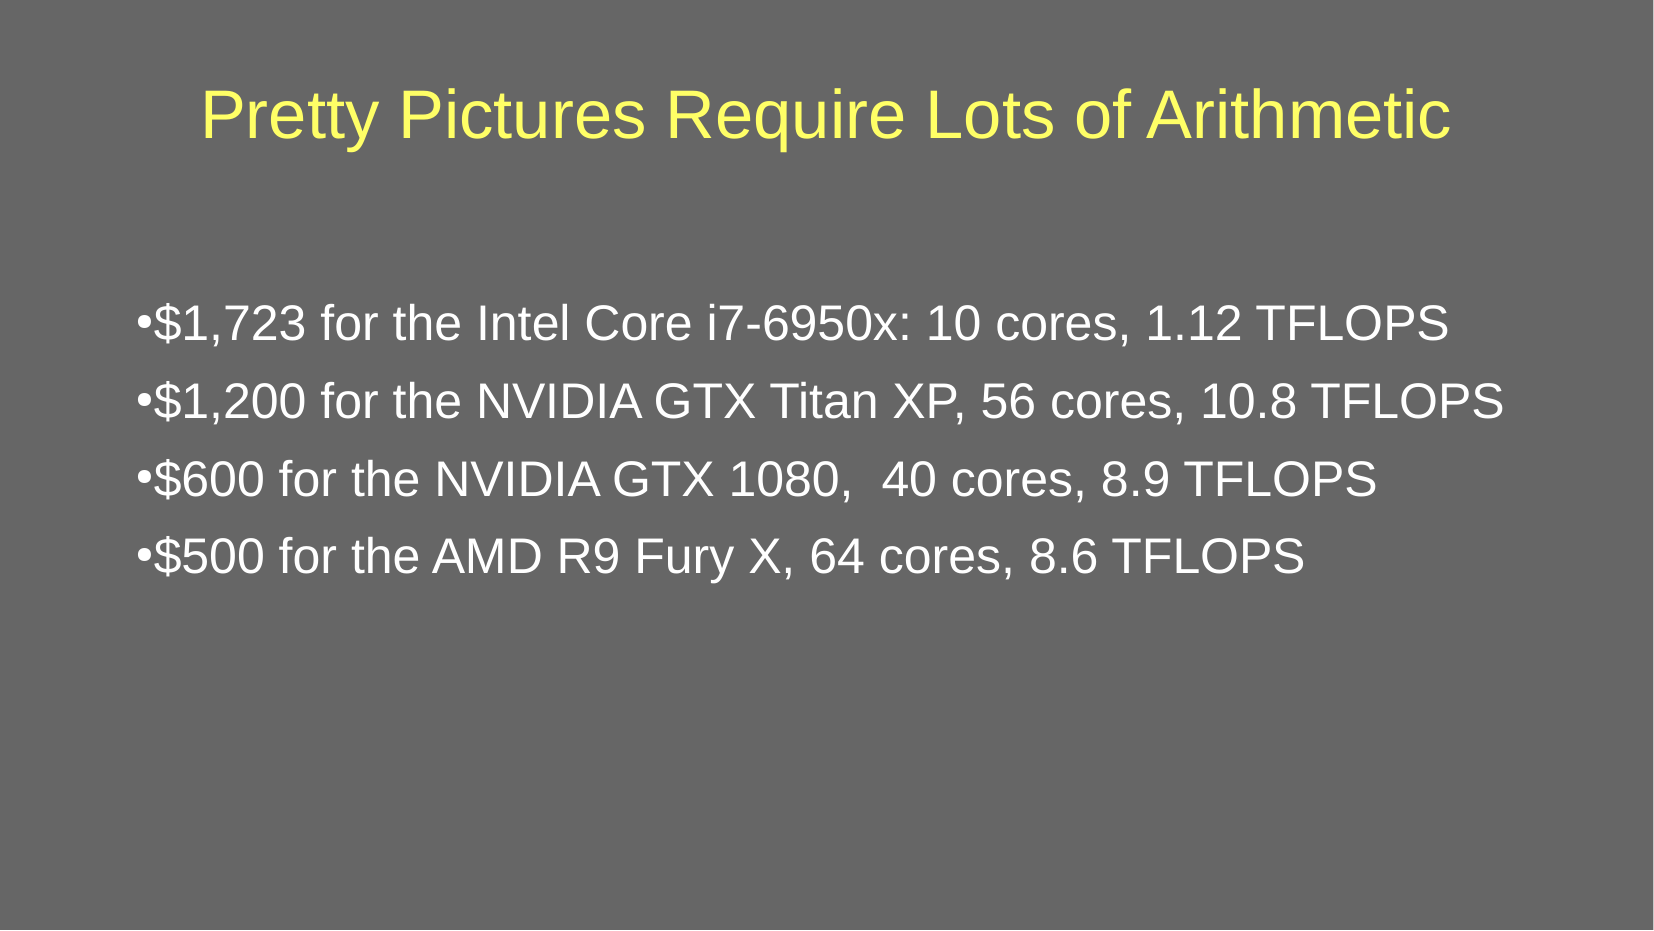

# Pretty Pictures Require Lots of Arithmetic
$1,723 for the Intel Core i7-6950x: 10 cores, 1.12 TFLOPS
$1,200 for the NVIDIA GTX Titan XP, 56 cores, 10.8 TFLOPS
$600 for the NVIDIA GTX 1080, 40 cores, 8.9 TFLOPS
$500 for the AMD R9 Fury X, 64 cores, 8.6 TFLOPS